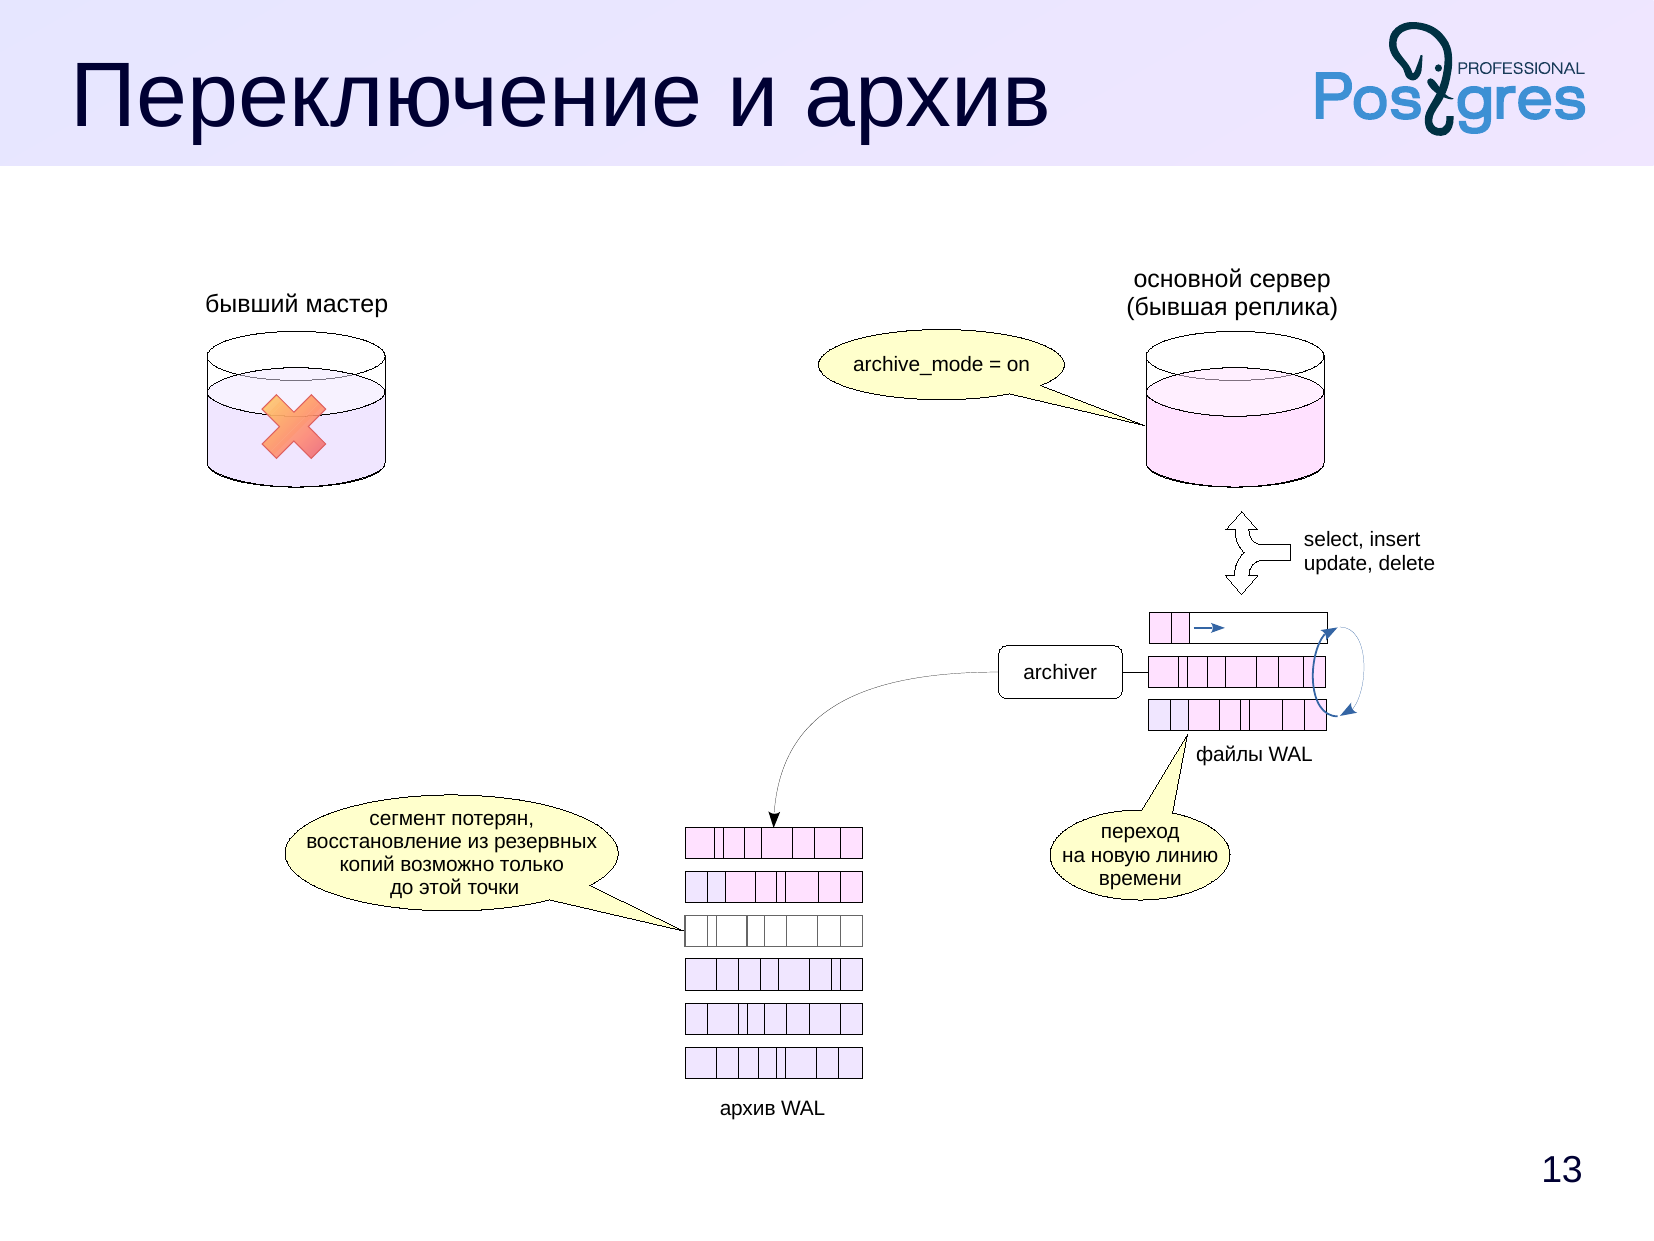

# Переключение и архив
основной сервер
(бывшая реплика)
бывший мастер
archive_mode = on
select, insert
update, delete
archiver
файлы WAL
сегмент потерян,
восстановление из резервных
копий возможно только
 до этой точки
переход
на новую линию
времени
архив WAL